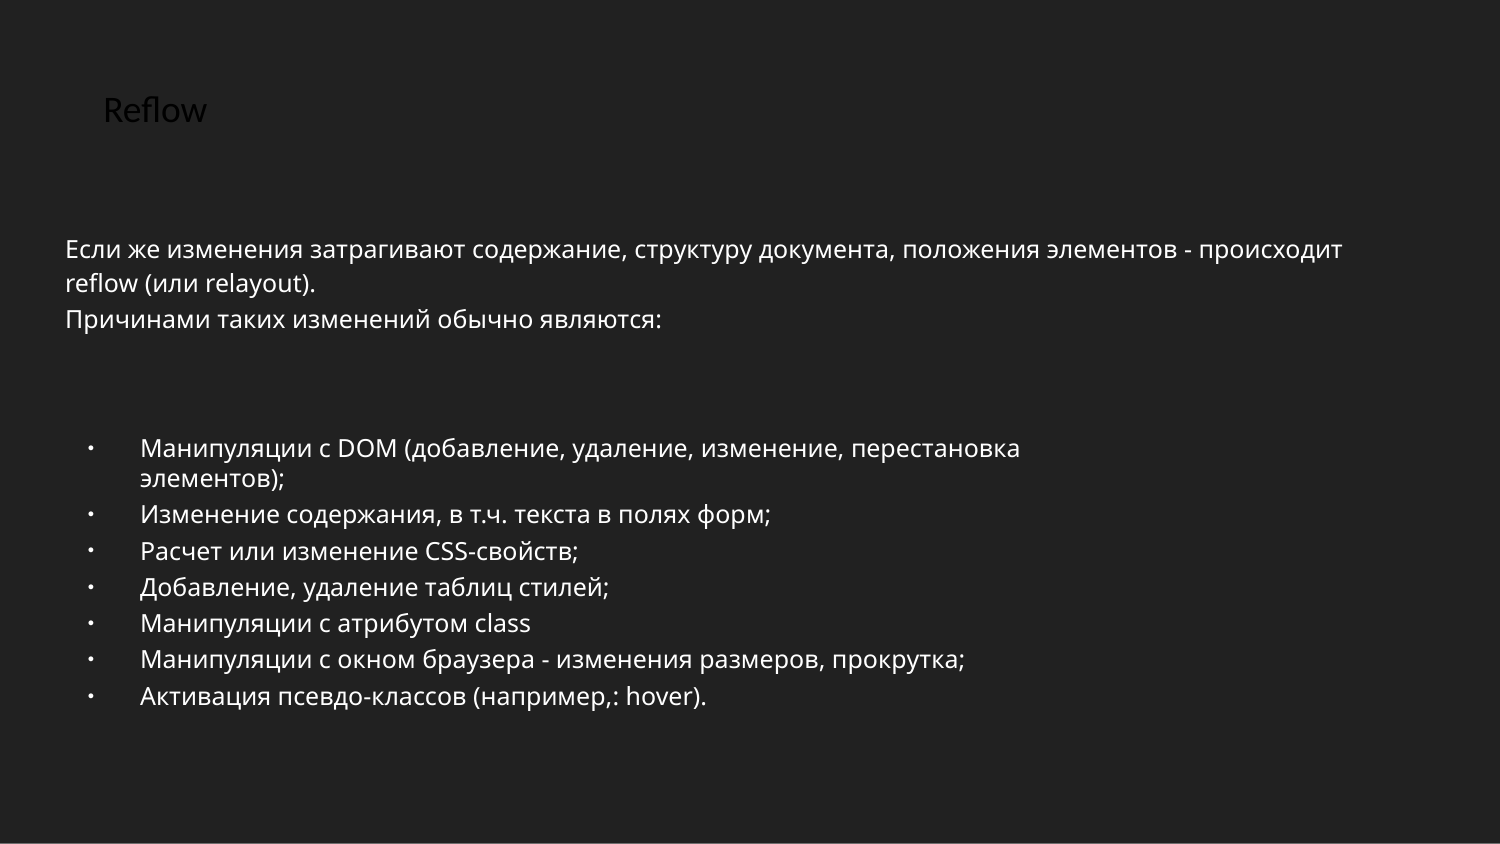

# Reflow
Если же изменения затрагивают содержание, структуру документа, положения элементов - происходит reflow (или relayout).
Причинами таких изменений обычно являются:
Манипуляции с DOM (добавление, удаление, изменение, перестановка элементов);
Изменение содержания, в т.ч. текста в полях форм;
Расчет или изменение CSS-свойств;
Добавление, удаление таблиц стилей;
Манипуляции с атрибутом class
Манипуляции с окном браузера - изменения размеров, прокрутка;
Активация псевдо-классов (например,: hover).